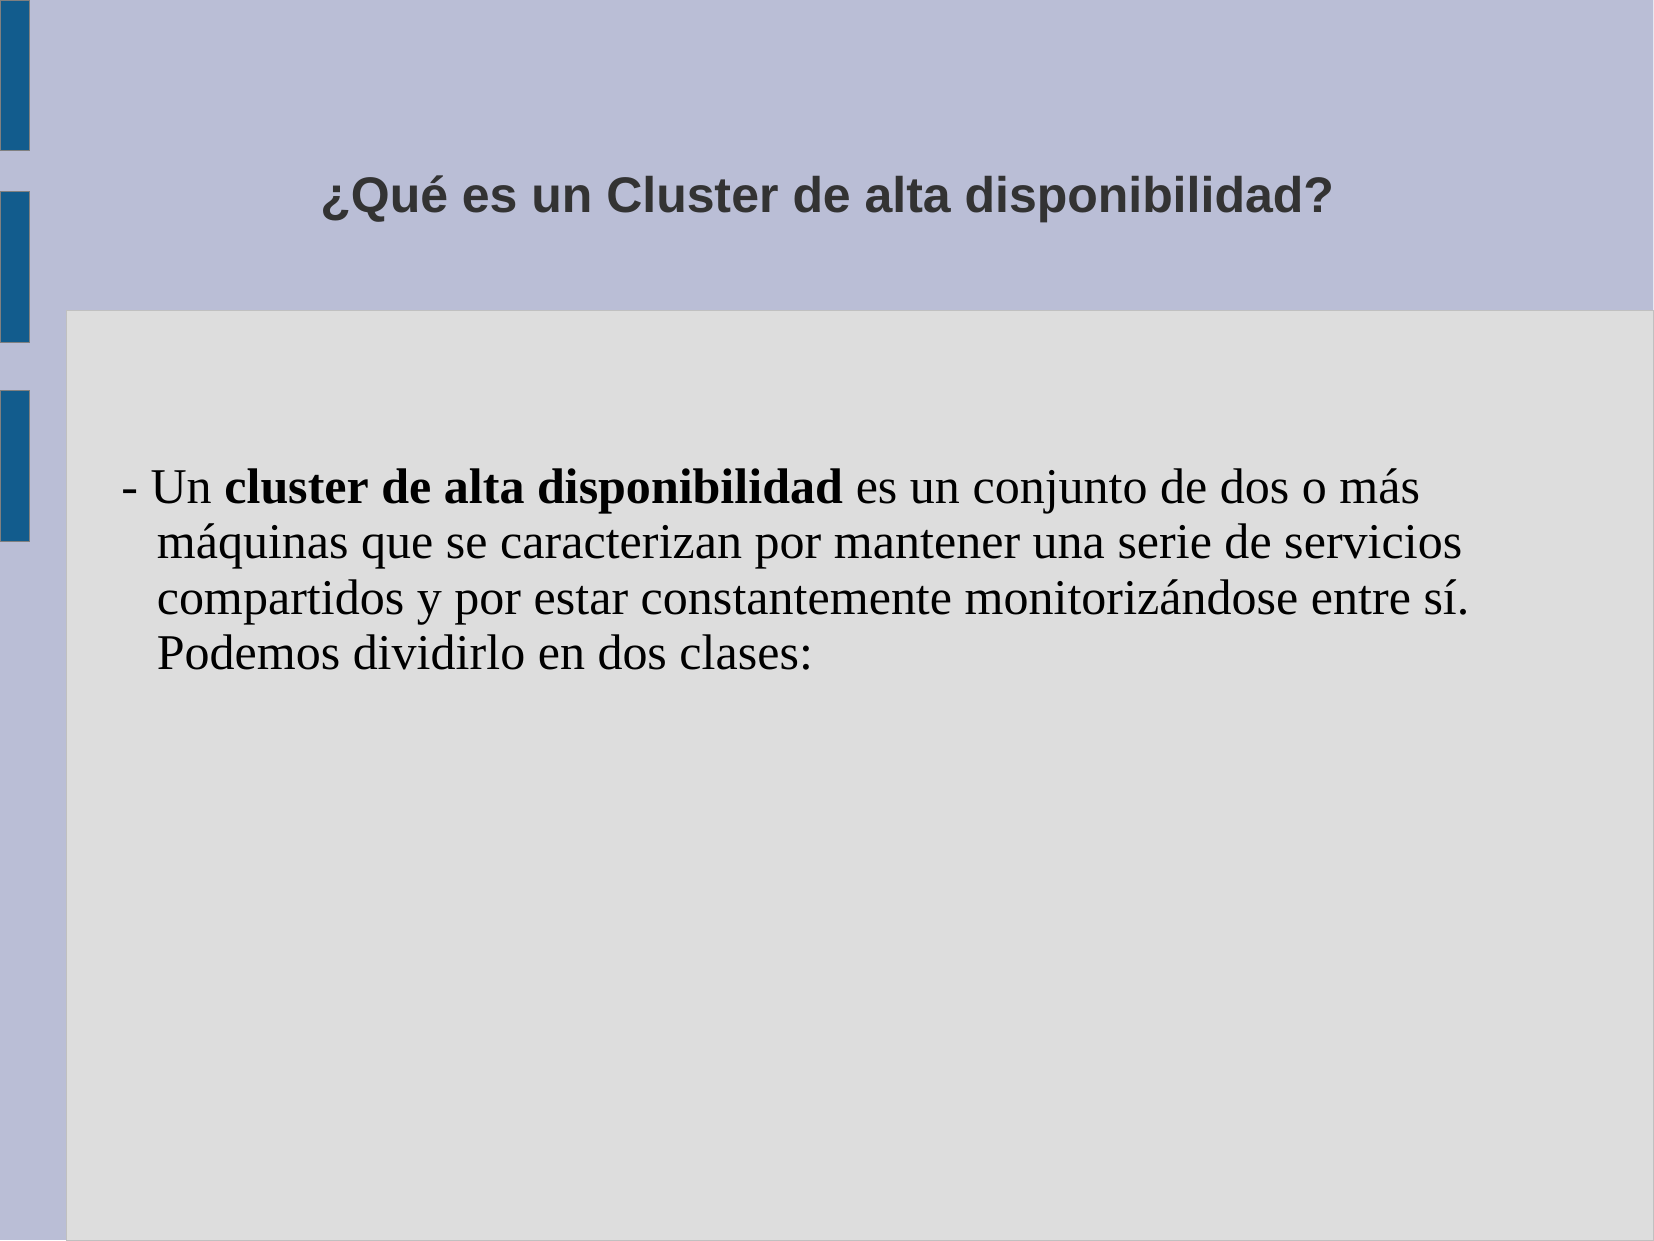

# ¿Qué es un Cluster de alta disponibilidad?
- Un cluster de alta disponibilidad es un conjunto de dos o más máquinas que se caracterizan por mantener una serie de servicios compartidos y por estar constantemente monitorizándose entre sí. Podemos dividirlo en dos clases: